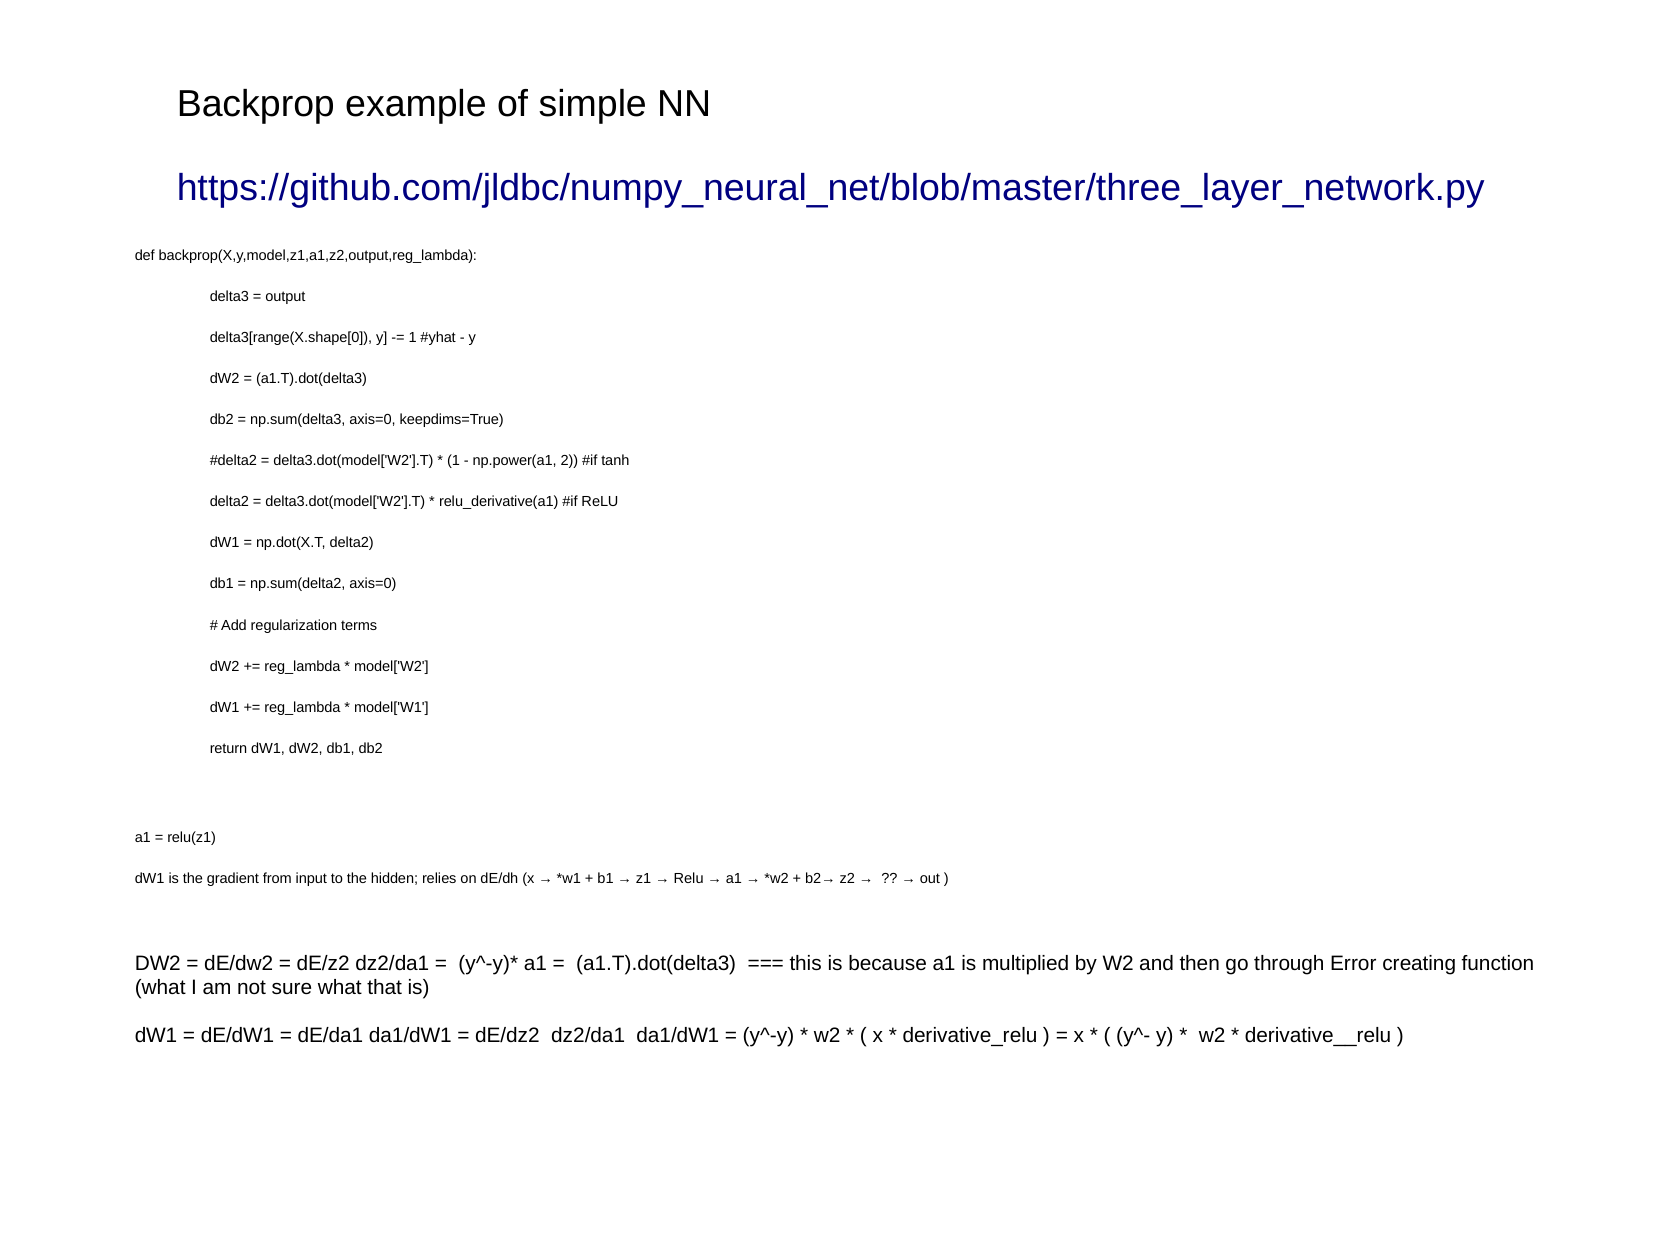

Backprop example of simple NN
https://github.com/jldbc/numpy_neural_net/blob/master/three_layer_network.py
def backprop(X,y,model,z1,a1,z2,output,reg_lambda):
	delta3 = output
	delta3[range(X.shape[0]), y] -= 1 #yhat - y
	dW2 = (a1.T).dot(delta3)
	db2 = np.sum(delta3, axis=0, keepdims=True)
	#delta2 = delta3.dot(model['W2'].T) * (1 - np.power(a1, 2)) #if tanh
	delta2 = delta3.dot(model['W2'].T) * relu_derivative(a1) #if ReLU
	dW1 = np.dot(X.T, delta2)
	db1 = np.sum(delta2, axis=0)
	# Add regularization terms
	dW2 += reg_lambda * model['W2']
	dW1 += reg_lambda * model['W1']
	return dW1, dW2, db1, db2
a1 = relu(z1)
dW1 is the gradient from input to the hidden; relies on dE/dh (x → *w1 + b1 → z1 → Relu → a1 → *w2 + b2→ z2 → ?? → out )
DW2 = dE/dw2 = dE/z2 dz2/da1 = (y^-y)* a1 = (a1.T).dot(delta3) === this is because a1 is multiplied by W2 and then go through Error creating function (what I am not sure what that is)
dW1 = dE/dW1 = dE/da1 da1/dW1 = dE/dz2 dz2/da1 da1/dW1 = (y^-y) * w2 * ( x * derivative_relu ) = x * ( (y^- y) * w2 * derivative__relu )